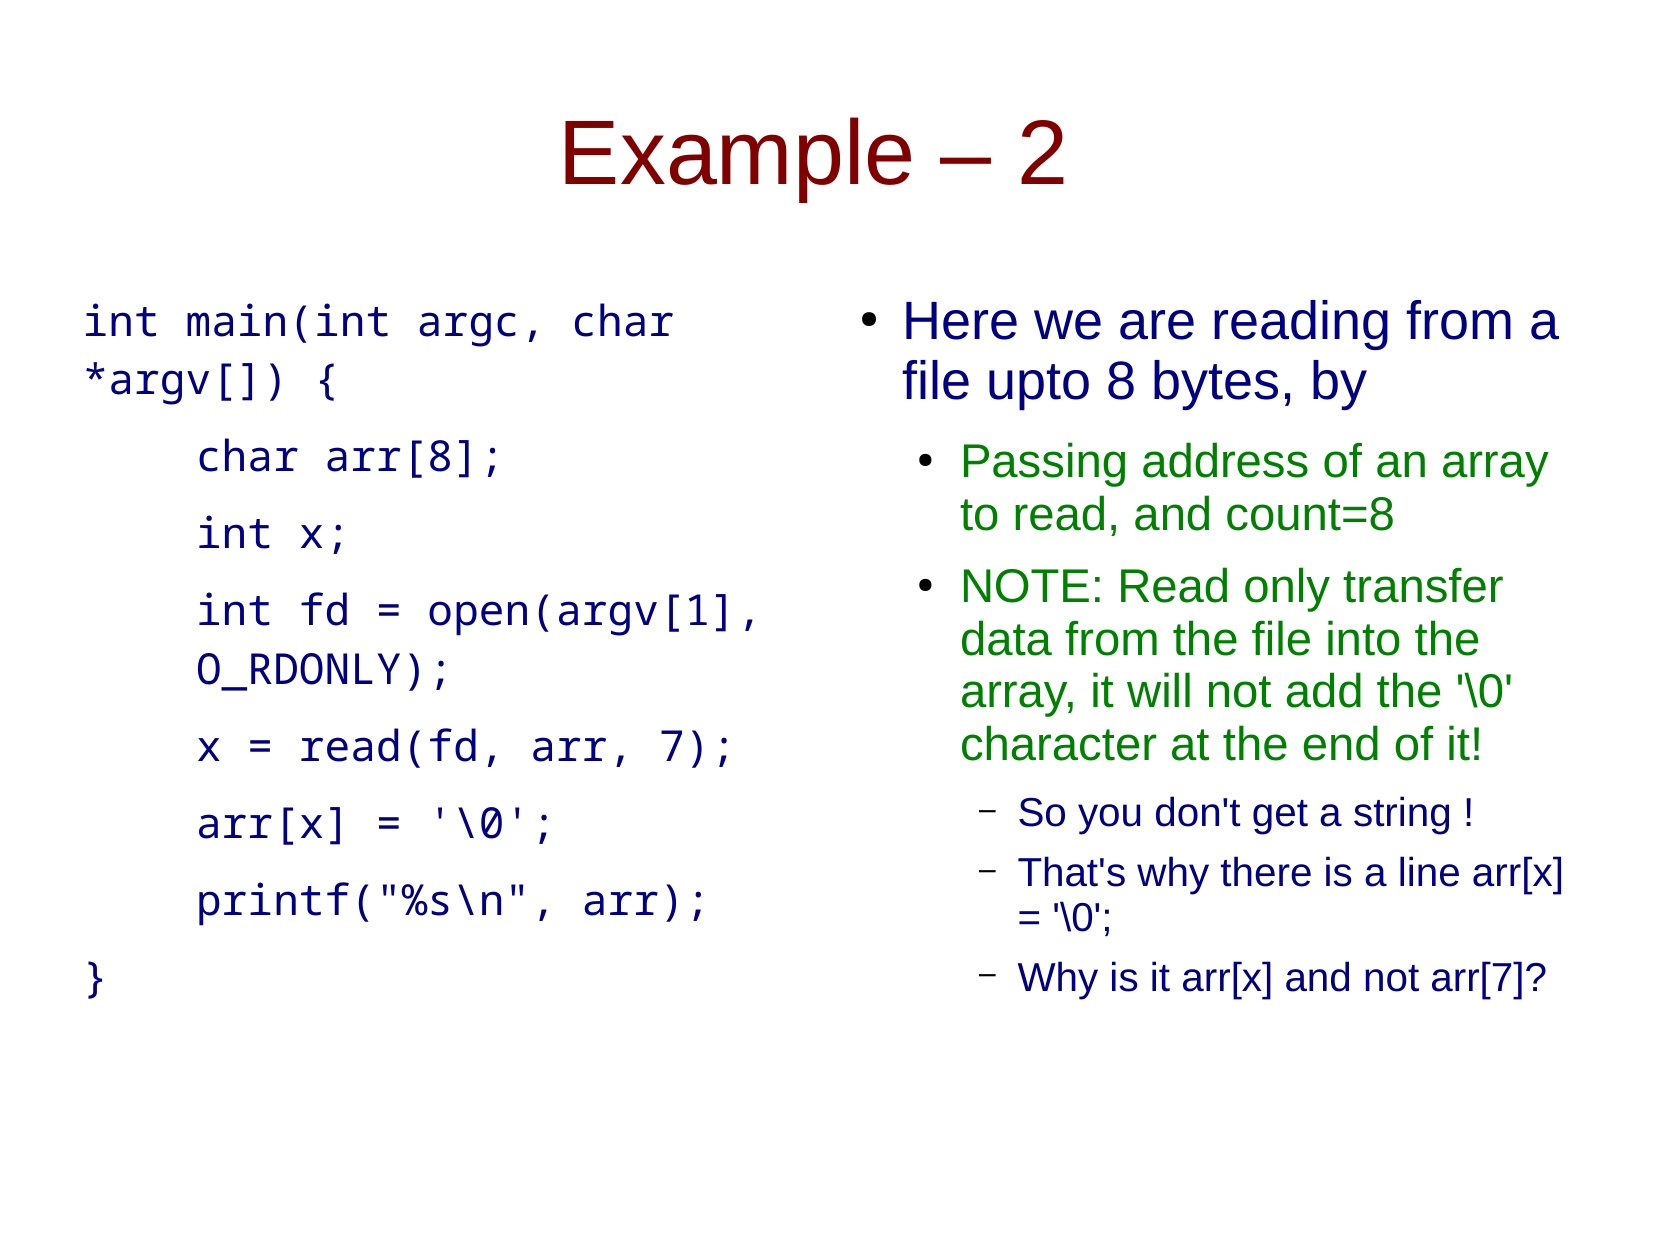

# Example – 2
int main(int argc, char *argv[]) {
char arr[8];
int x;
int fd = open(argv[1], O_RDONLY);
x = read(fd, arr, 7);
arr[x] = '\0';
printf("%s\n", arr);
}
Here we are reading from a file upto 8 bytes, by
Passing address of an array to read, and count=8
NOTE: Read only transfer data from the file into the array, it will not add the '\0' character at the end of it!
So you don't get a string !
That's why there is a line arr[x] = '\0';
Why is it arr[x] and not arr[7]?